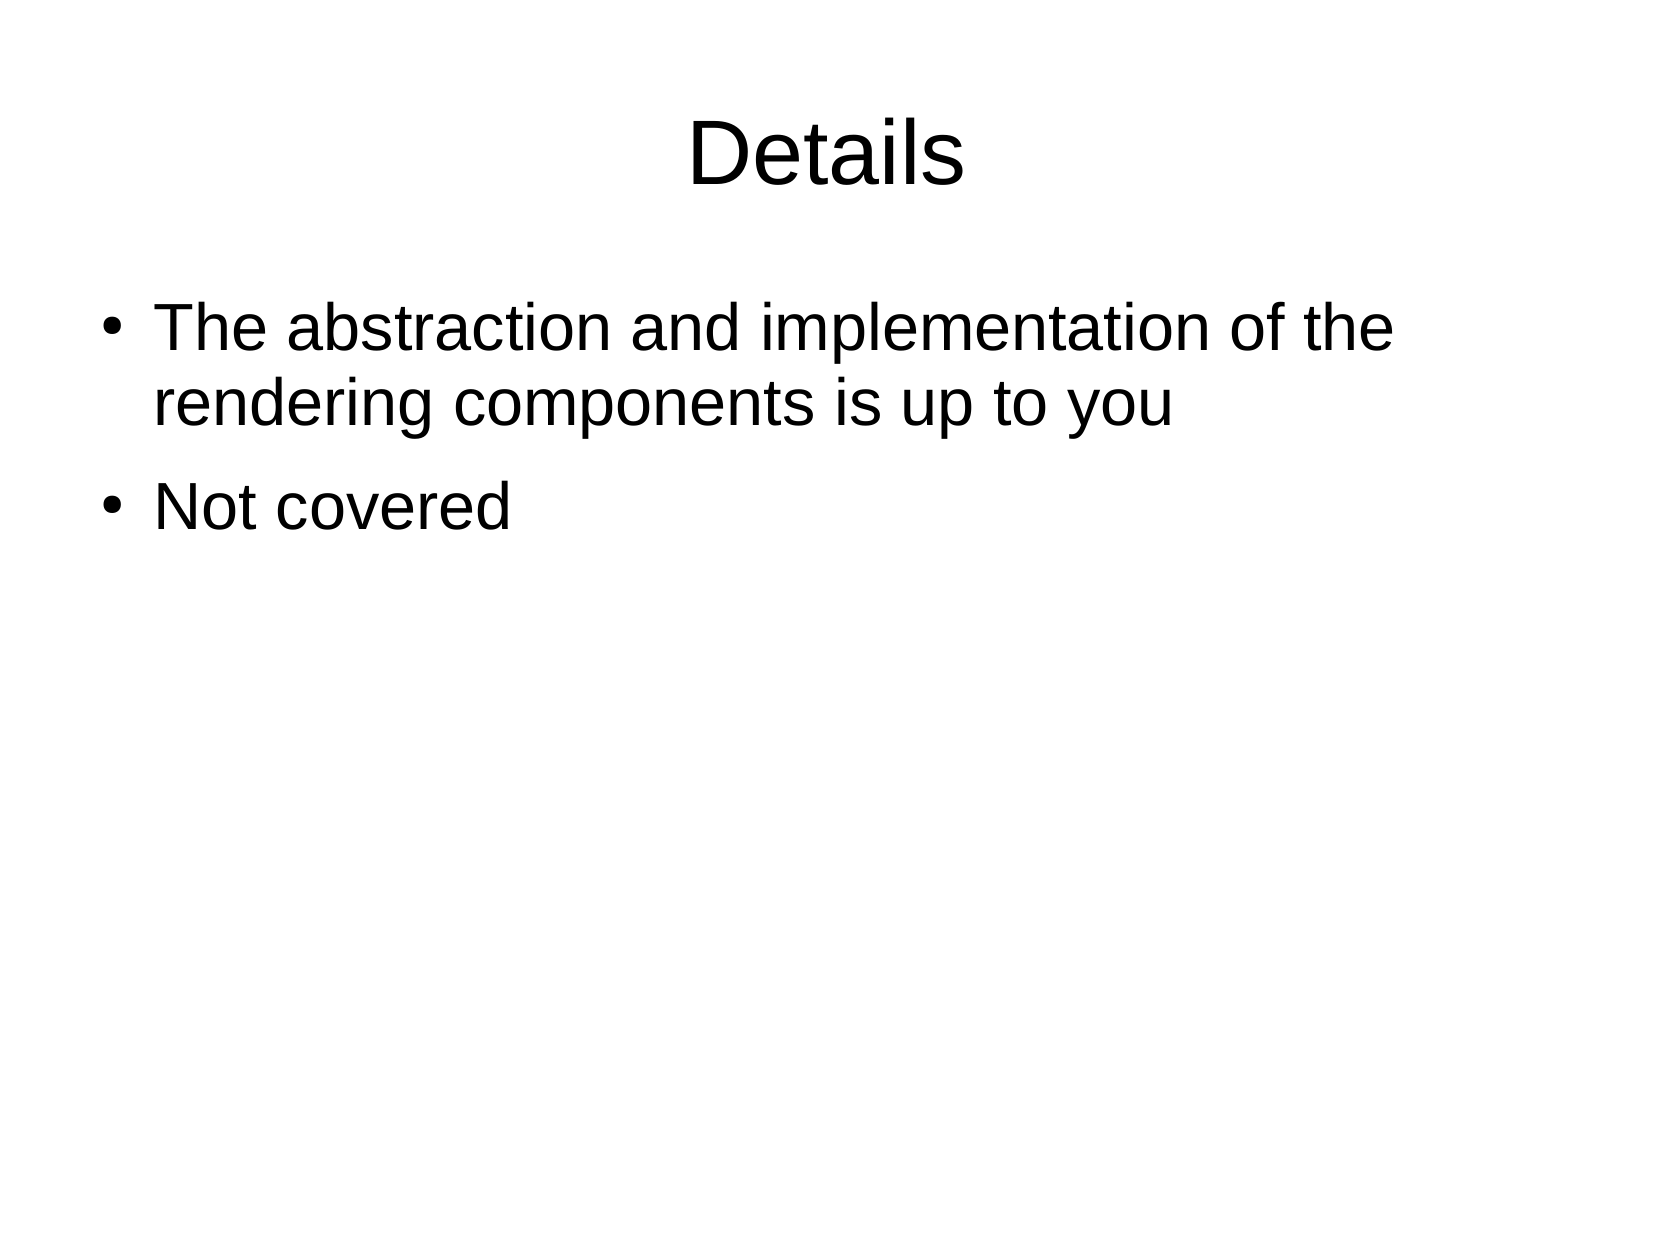

# Details
The abstraction and implementation of the rendering components is up to you
Not covered